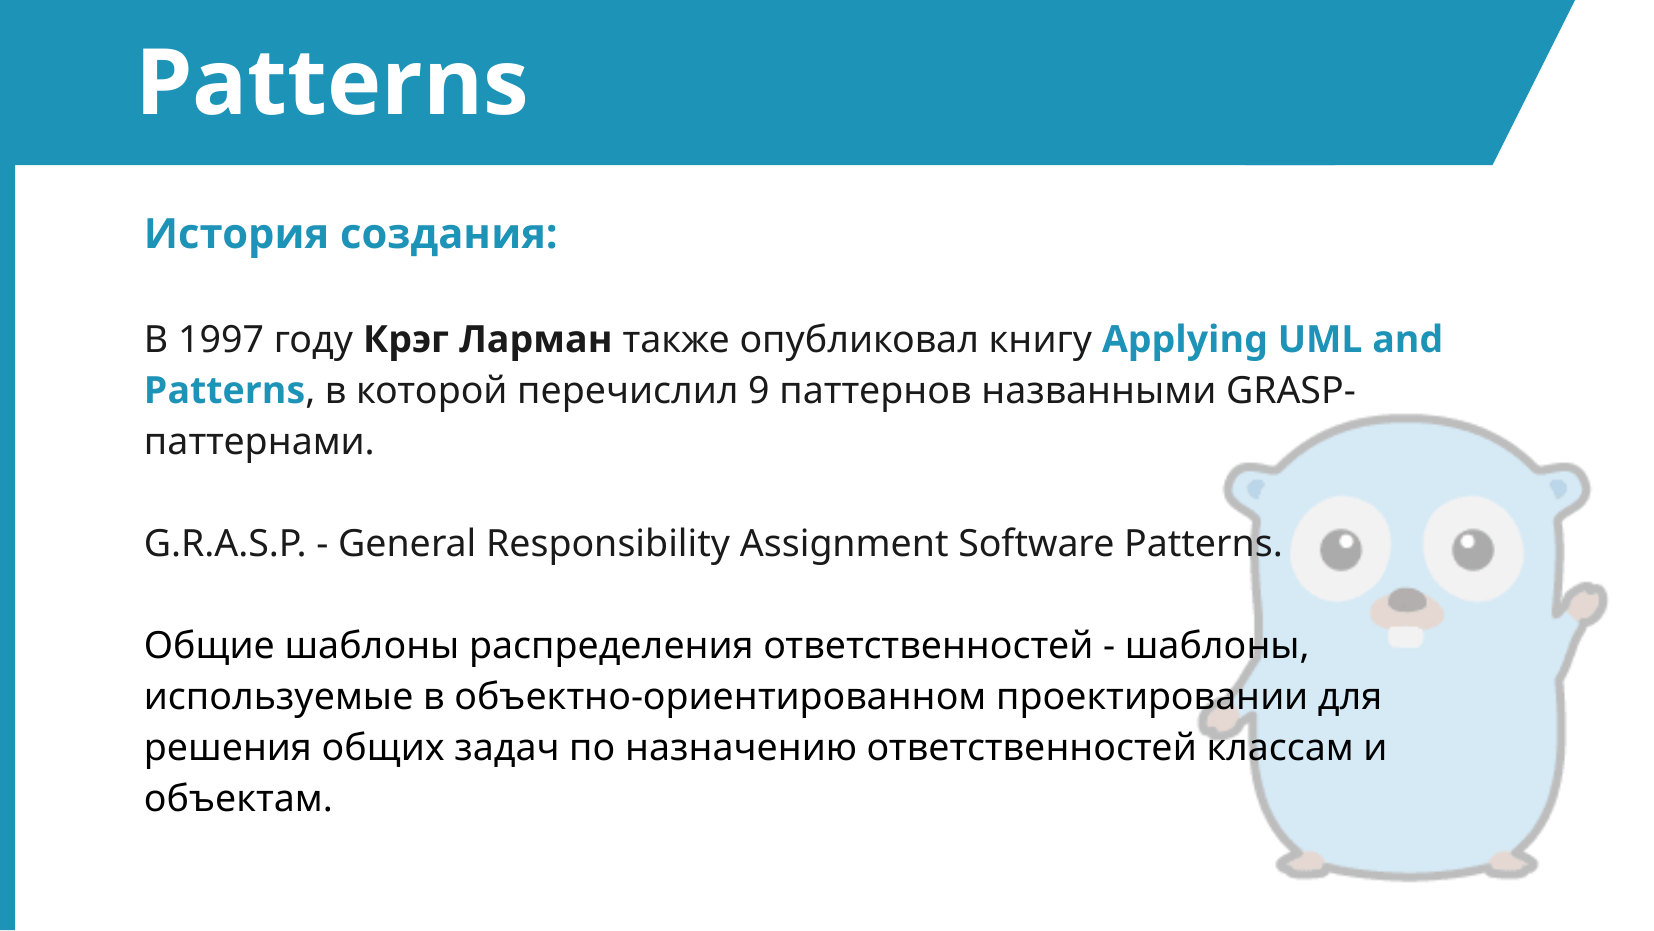

# Patterns
История создания:
В 1997 году Крэг Ларман также опубликовал книгу Applying UML and Patterns, в которой перечислил 9 паттернов названными GRASP-паттернами.
G.R.A.S.P. - General Responsibility Assignment Software Patterns.
Общие шаблоны распределения ответственностей - шаблоны, используемые в объектно-ориентированном проектировании для решения общих задач по назначению ответственностей классам и объектам.